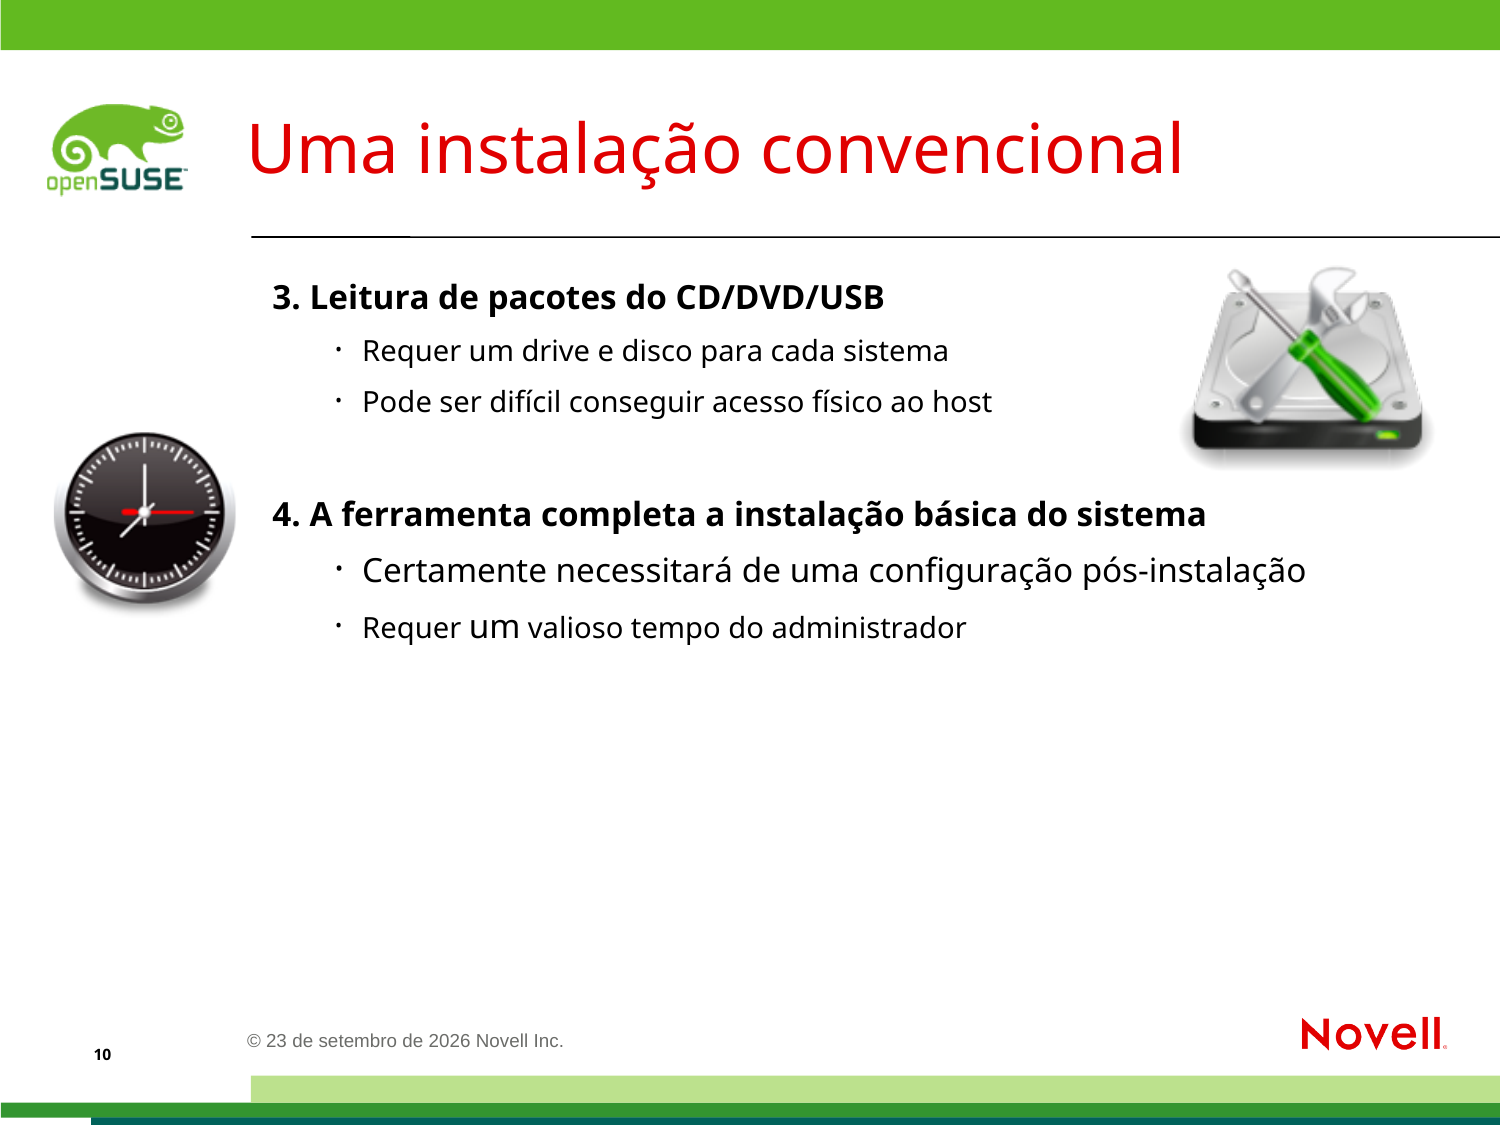

# Uma instalação convencional
3. Leitura de pacotes do CD/DVD/USB
Requer um drive e disco para cada sistema
Pode ser difícil conseguir acesso físico ao host
4. A ferramenta completa a instalação básica do sistema
Certamente necessitará de uma configuração pós-instalação
Requer um valioso tempo do administrador